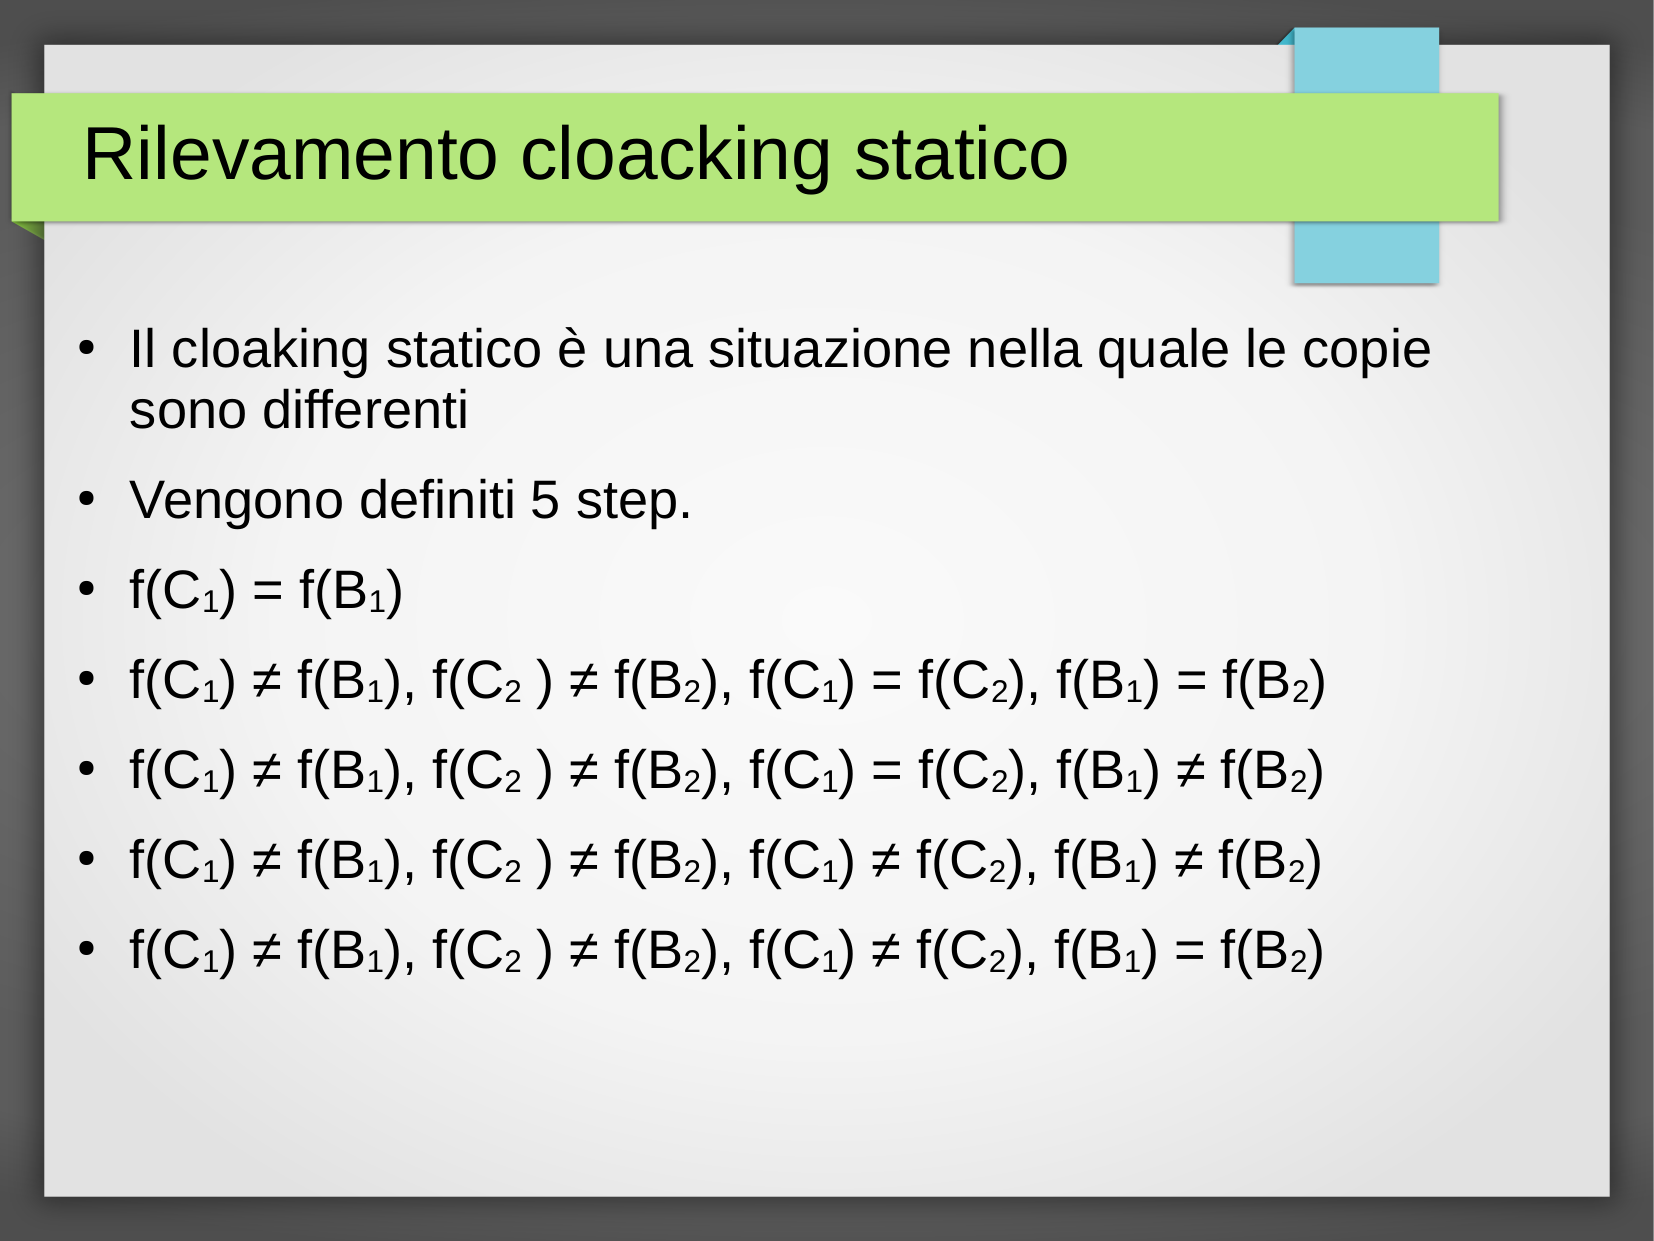

# Rilevamento cloacking statico
Il cloaking statico è una situazione nella quale le copie sono differenti
Vengono definiti 5 step.
f(C1) = f(B1)
f(C1) ≠ f(B1), f(C2 ) ≠ f(B2), f(C1) = f(C2), f(B1) = f(B2)
f(C1) ≠ f(B1), f(C2 ) ≠ f(B2), f(C1) = f(C2), f(B1) ≠ f(B2)
f(C1) ≠ f(B1), f(C2 ) ≠ f(B2), f(C1) ≠ f(C2), f(B1) ≠ f(B2)
f(C1) ≠ f(B1), f(C2 ) ≠ f(B2), f(C1) ≠ f(C2), f(B1) = f(B2)